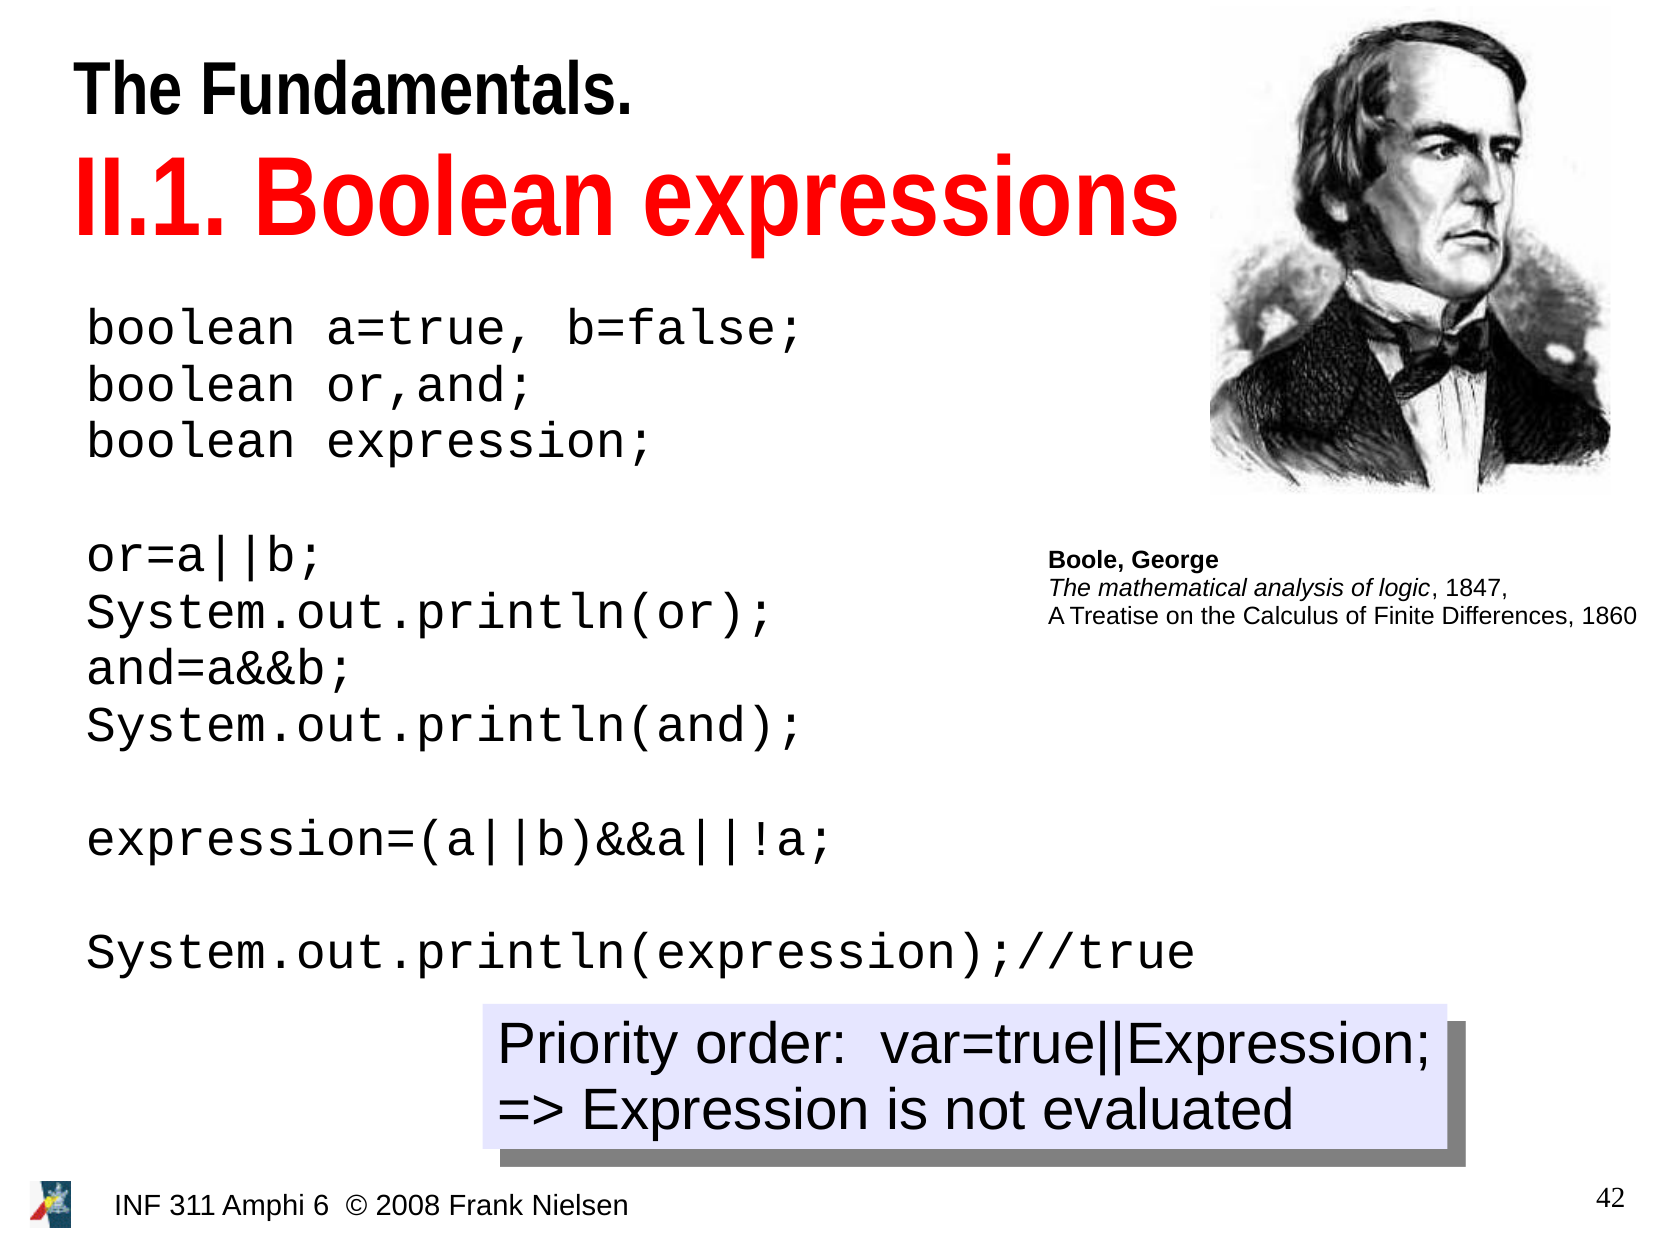

The Fundamentals.
II.1. Boolean expressions
boolean a=true, b=false;
boolean or,and;
boolean expression;
or=a||b;
System.out.println(or);
and=a&&b;
System.out.println(and);
expression=(a||b)&&a||!a;
System.out.println(expression);//true
Boole, George
The mathematical analysis of logic, 1847,
A Treatise on the Calculus of Finite Differences, 1860
Priority order: var=true||Expression;
=> Expression is not evaluated